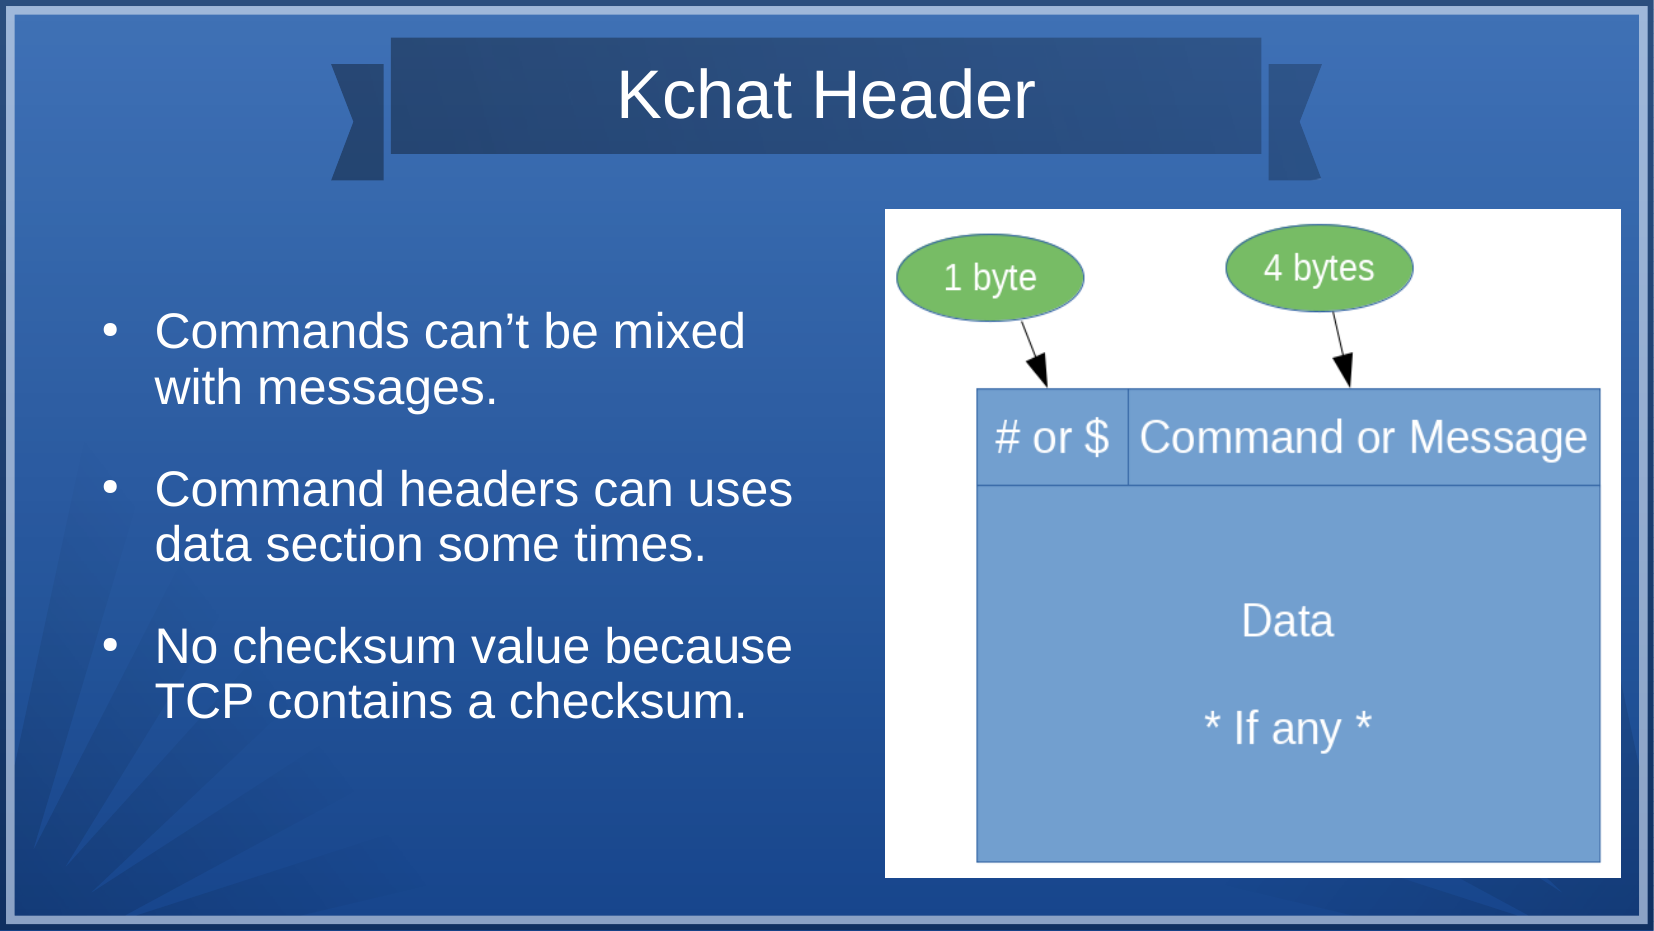

# Kchat Header
Commands can’t be mixed with messages.
Command headers can uses data section some times.
No checksum value because TCP contains a checksum.